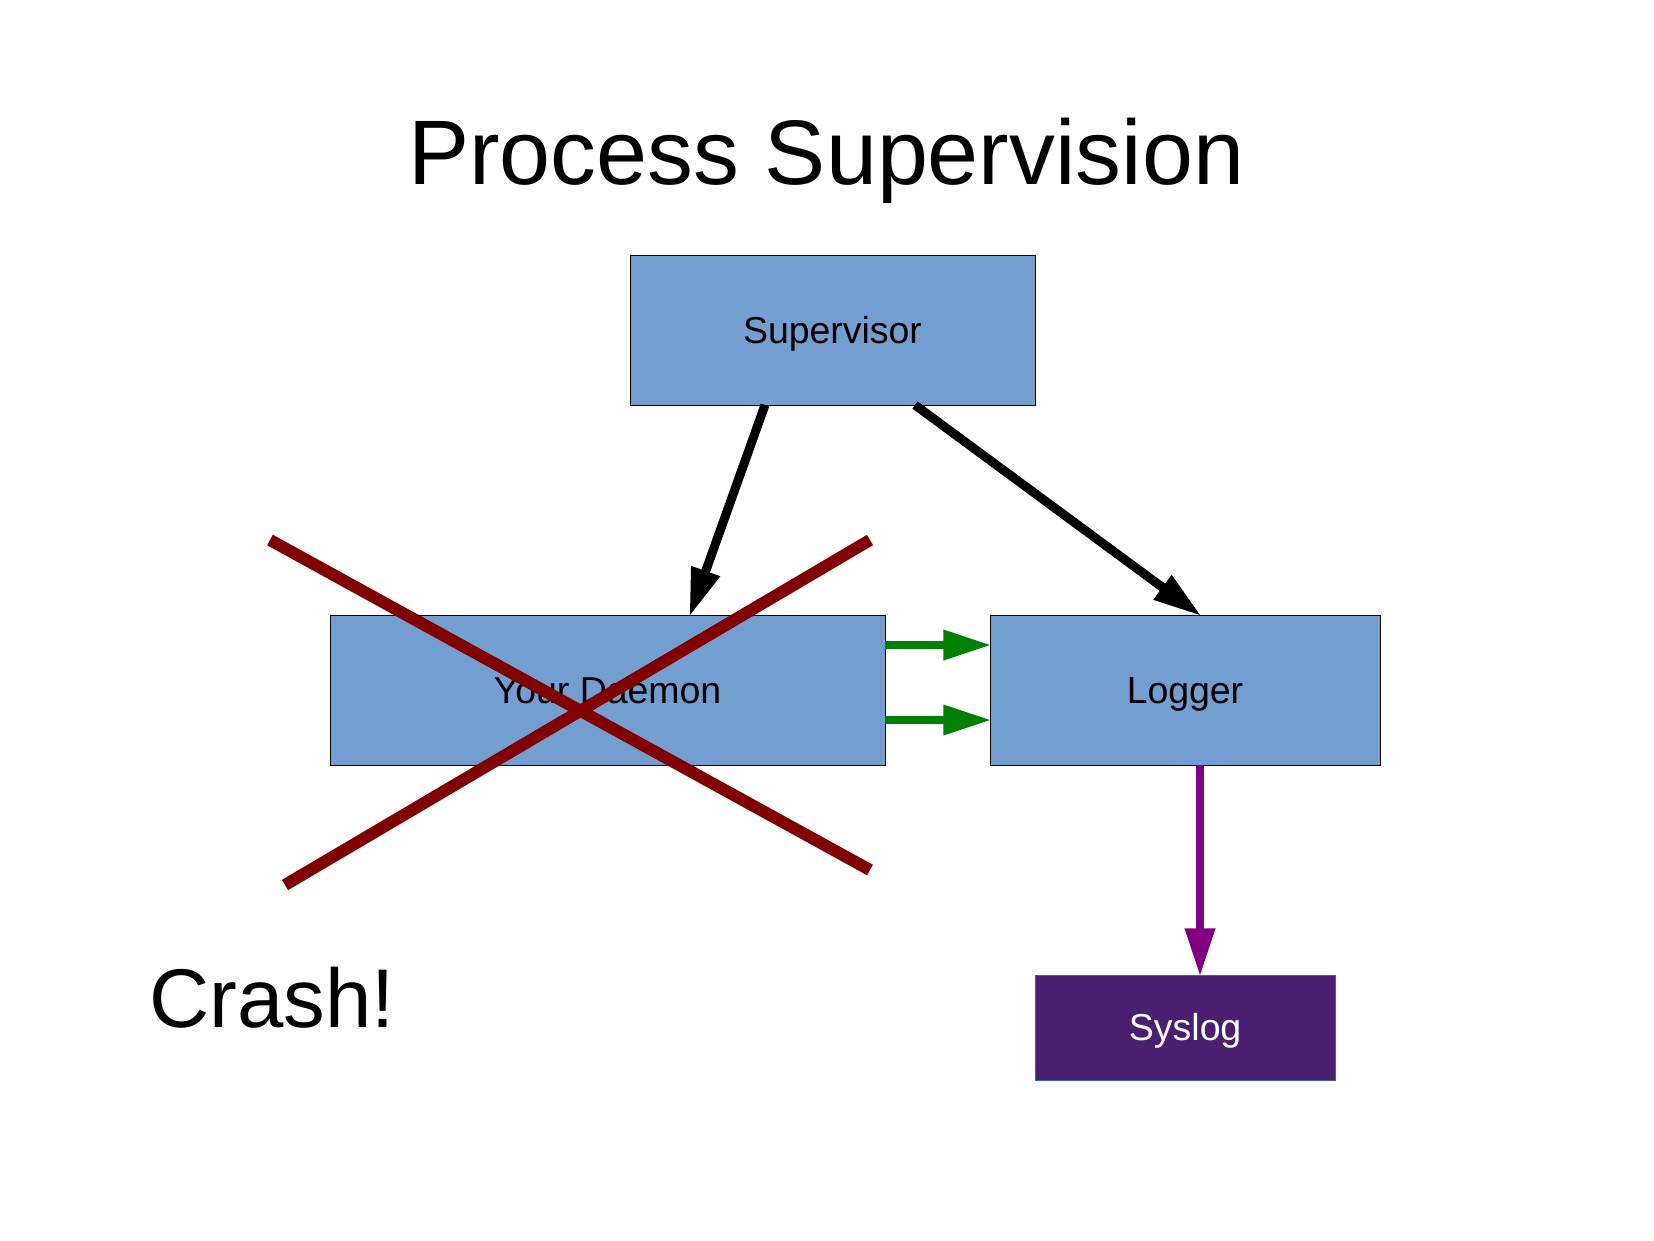

# Process Supervision
Supervisor
Your Daemon
Logger
Crash!
Syslog